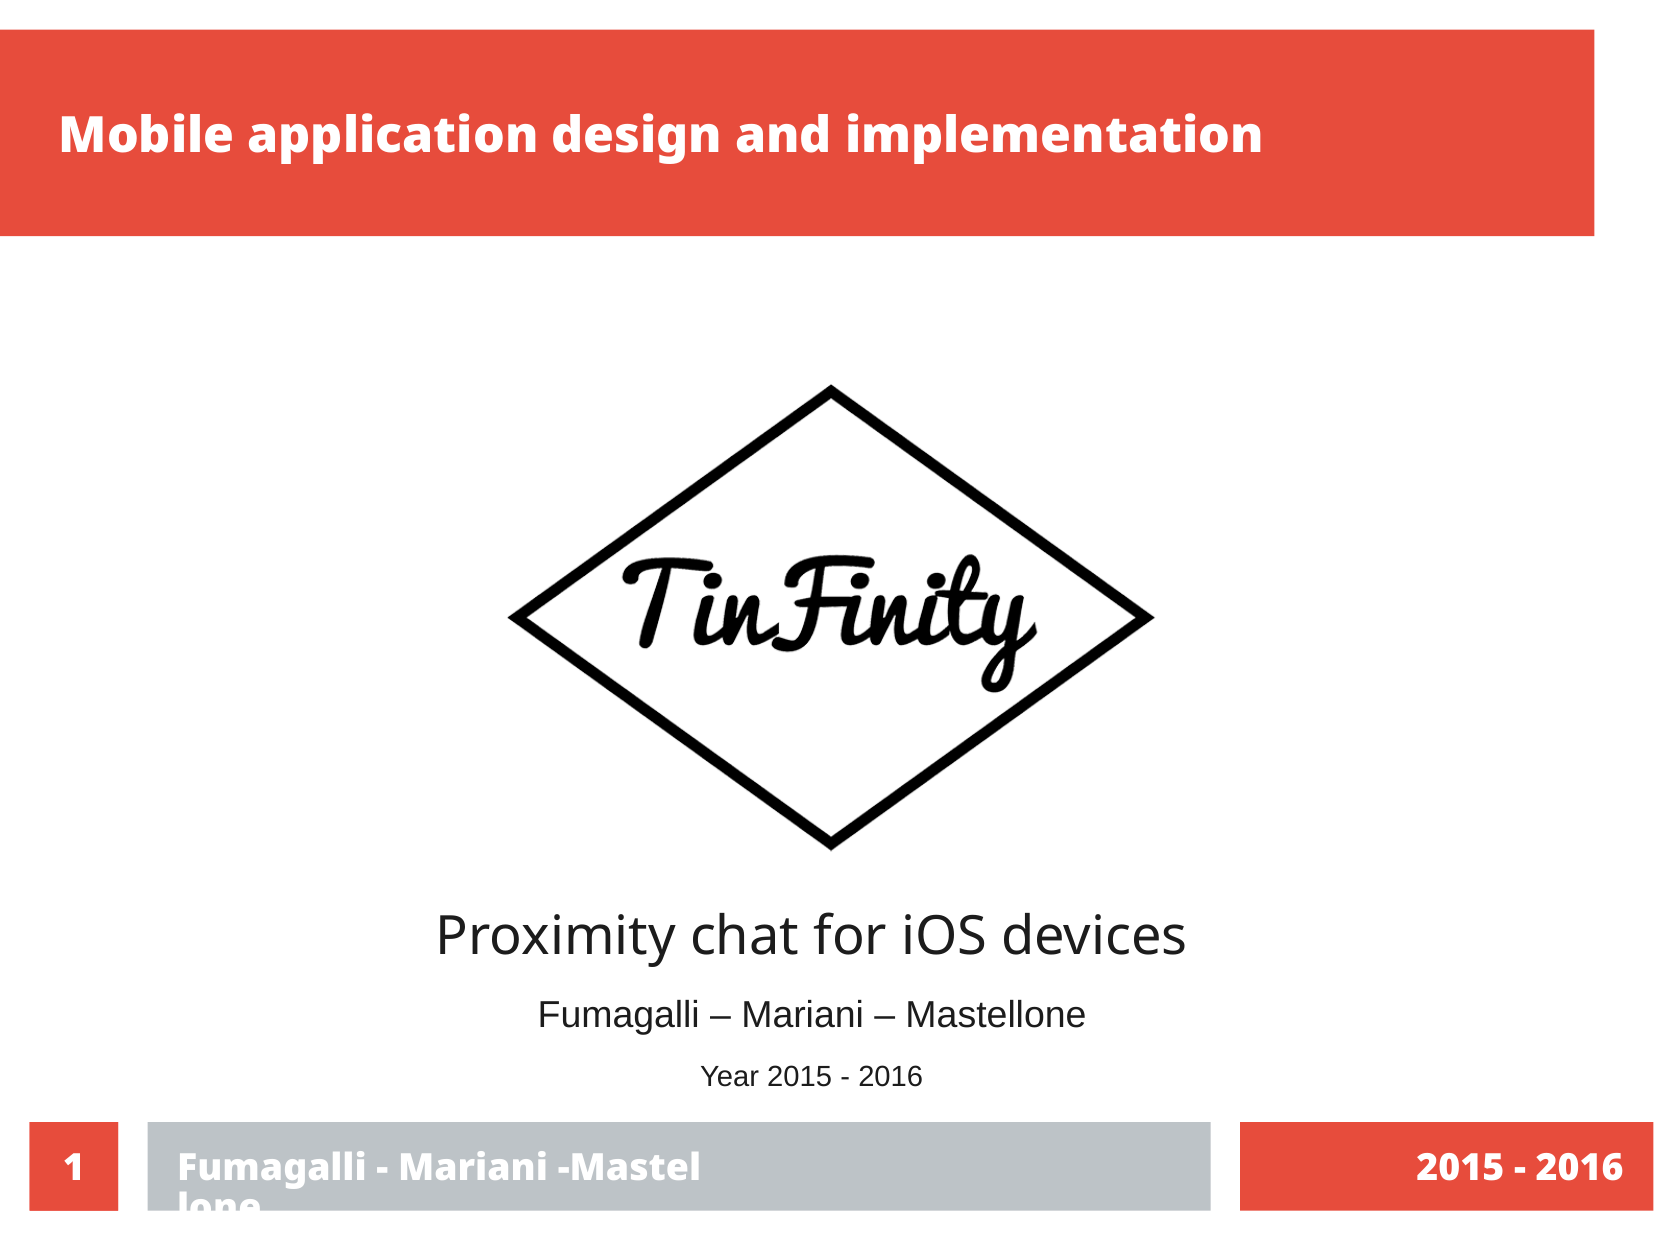

# Mobile application design and implementation
Proximity chat for iOS devices
Fumagalli – Mariani – Mastellone
Year 2015 - 2016
1
Fumagalli - Mariani -Mastellone
2015 - 2016